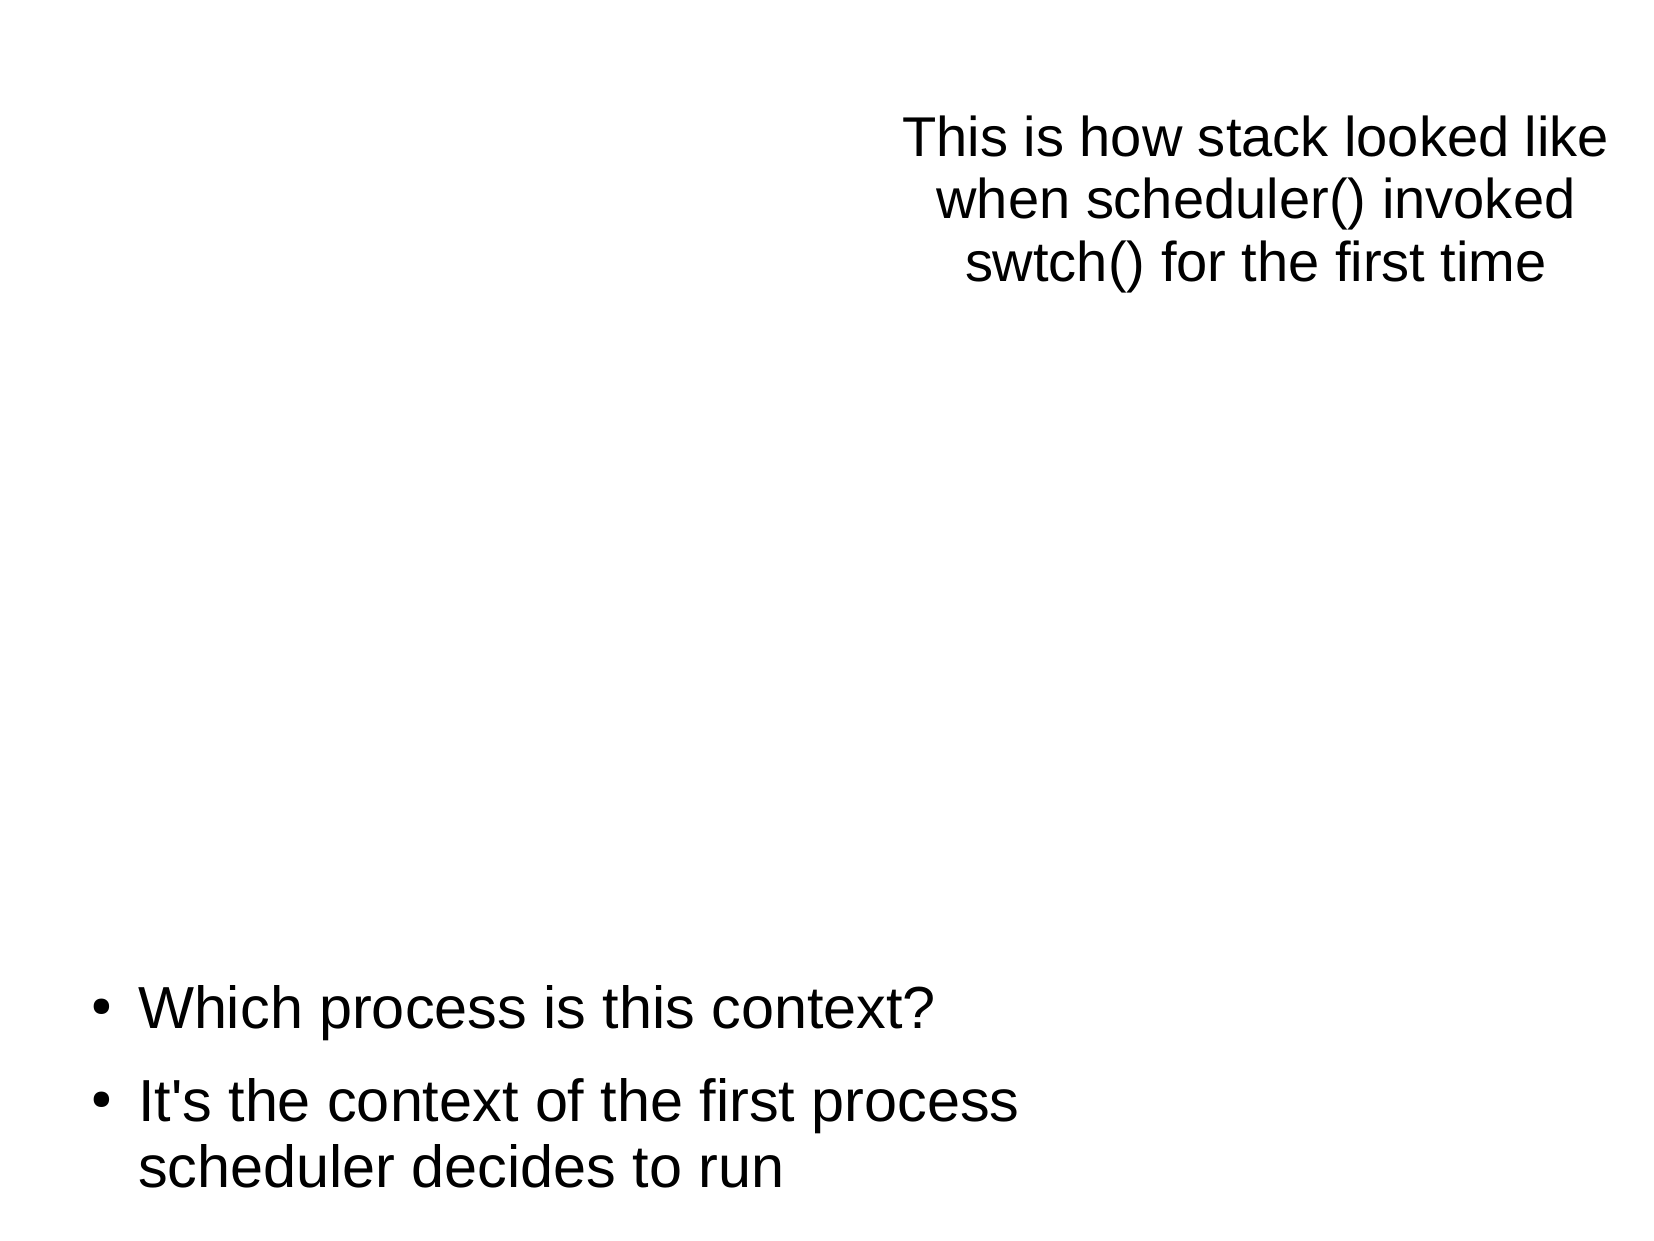

#
This is how stack looked like when scheduler() invoked swtch() for the first time
Which process is this context?
It's the context of the first process scheduler decides to run